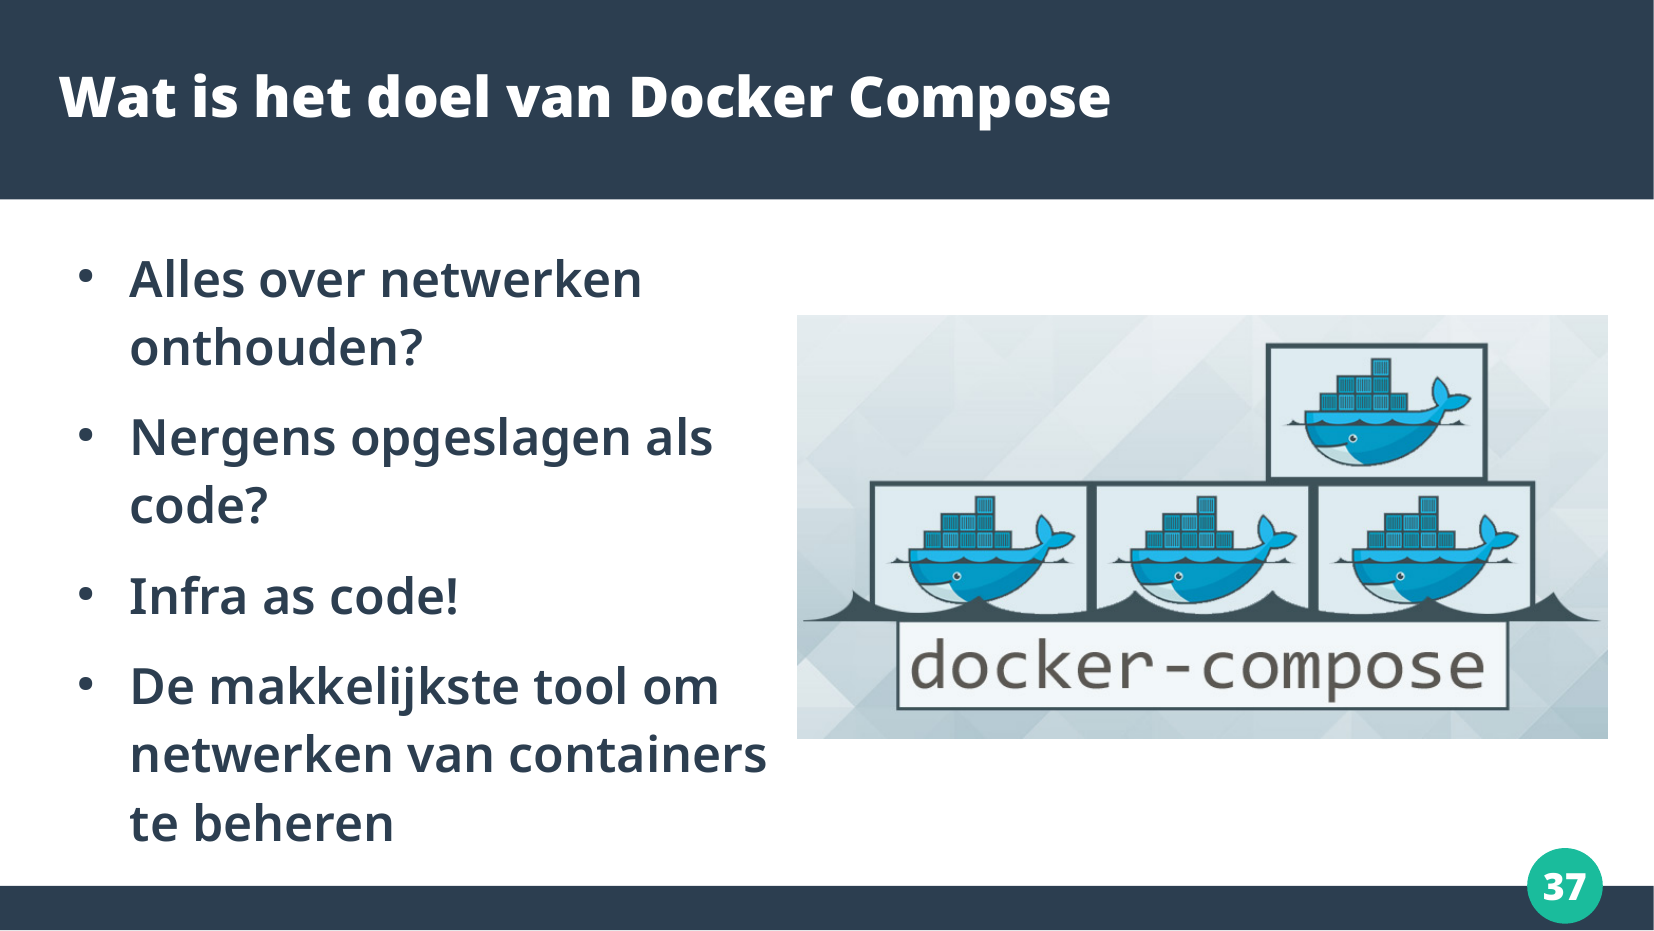

# Wat is het doel van Docker Compose
Alles over netwerken onthouden?
Nergens opgeslagen als code?
Infra as code!
De makkelijkste tool om netwerken van containers te beheren